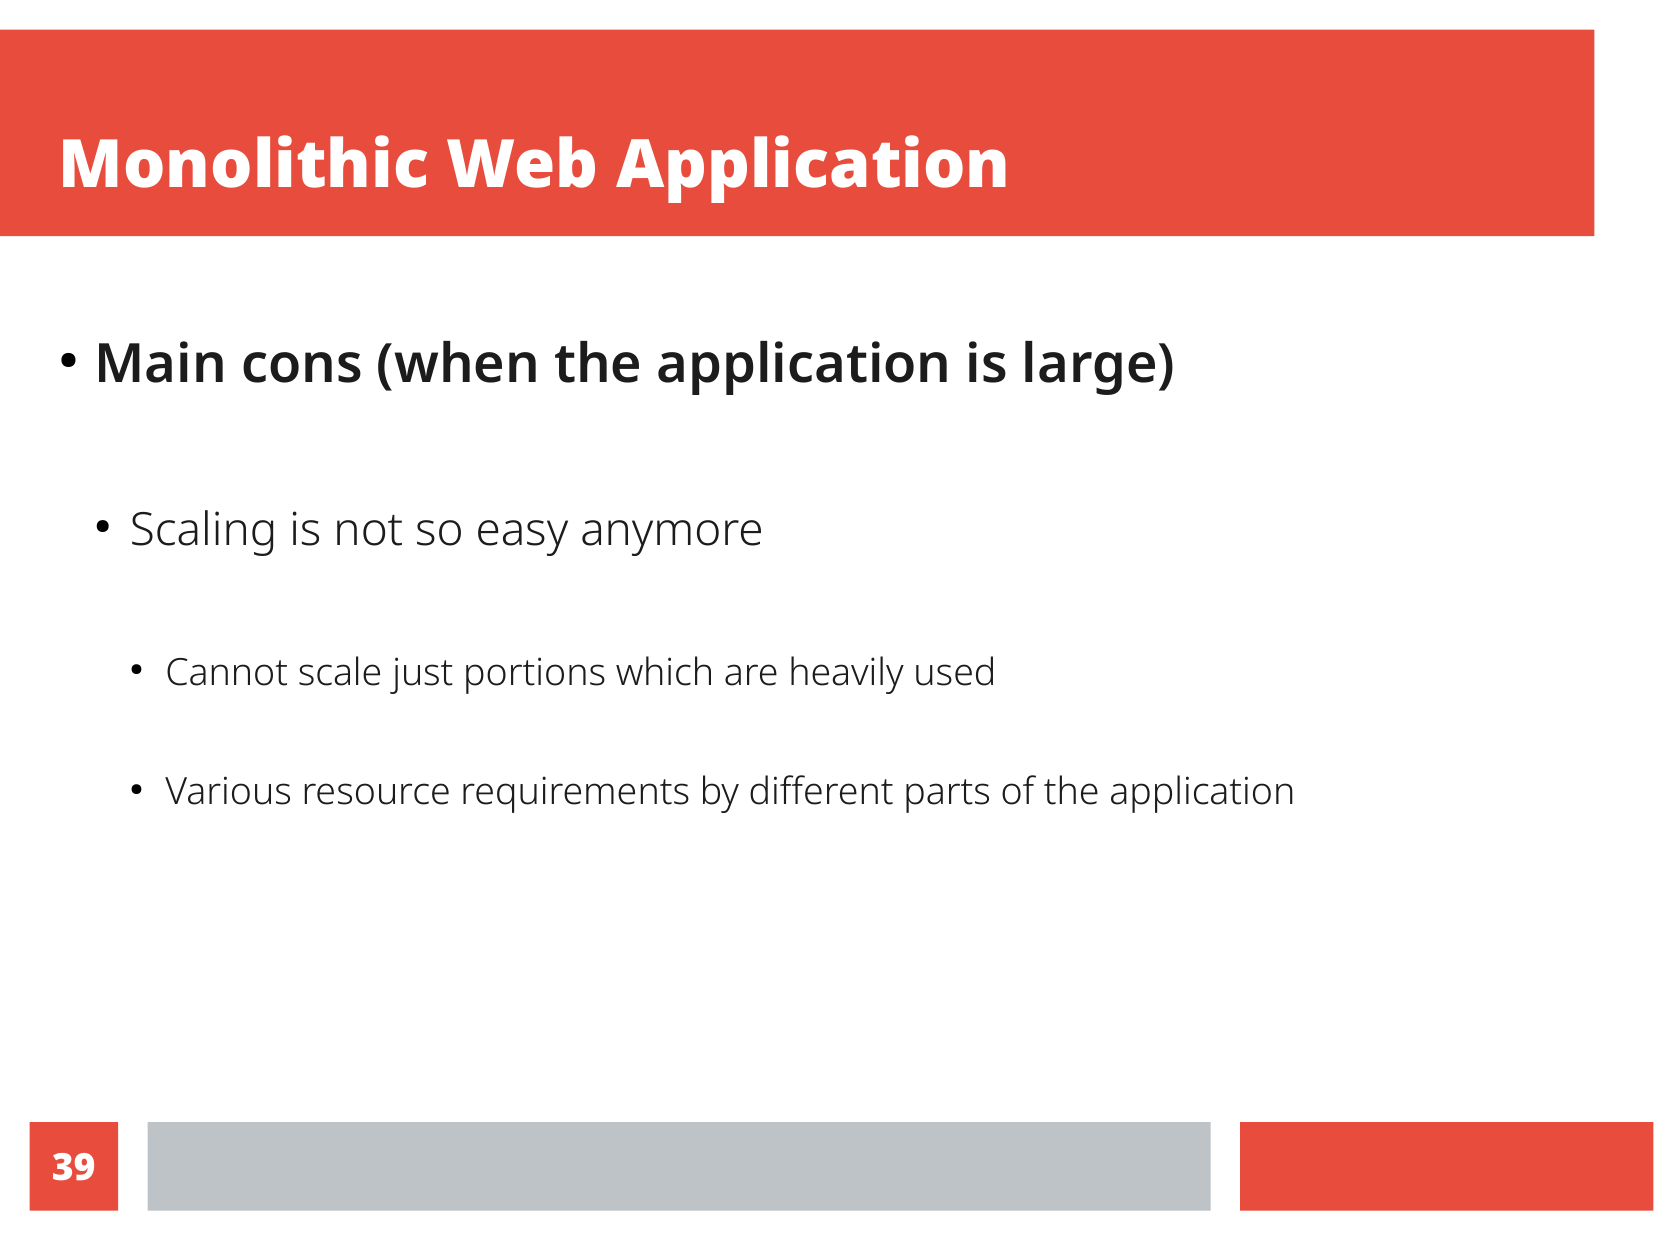

# Monolithic Web Application
Main cons (when the application is large)
Scaling is not so easy anymore
Cannot scale just portions which are heavily used
Various resource requirements by different parts of the application
39